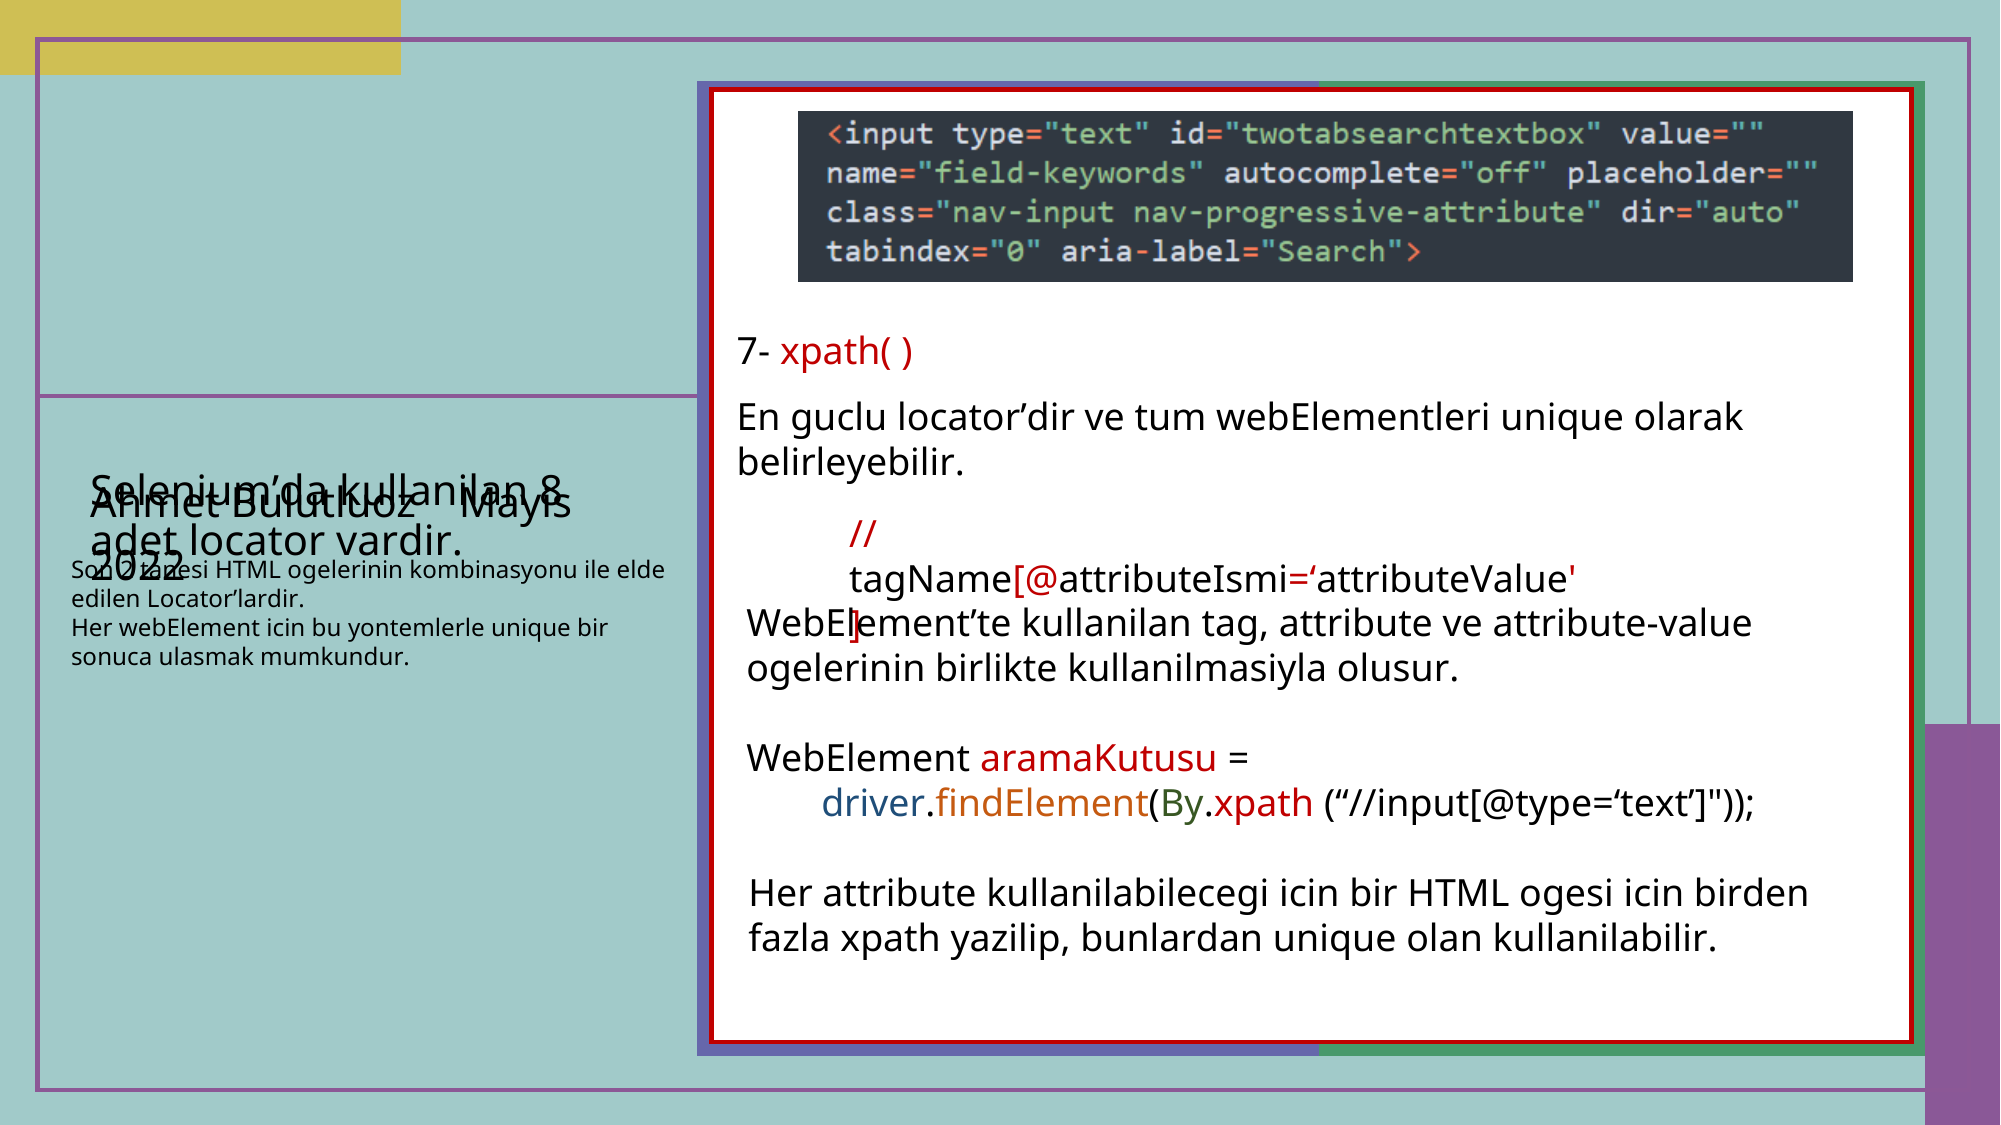

# Locator Yontemleri nelerdir ?
7- xpath( )
En guclu locator’dir ve tum webElementleri unique olarak belirleyebilir.
Selenium’da kullanilan 8 adet locator vardir.
Ahmet Bulutluoz Mayis 2022
//tagName[@attributeIsmi=‘attributeValue']
Son 2 tanesi HTML ogelerinin kombinasyonu ile elde edilen Locator’lardir.
Her webElement icin bu yontemlerle unique bir sonuca ulasmak mumkundur.
WebElement’te kullanilan tag, attribute ve attribute-value ogelerinin birlikte kullanilmasiyla olusur.
WebElement aramaKutusu =
	driver.findElement(By.xpath (“//input[@type=‘text’]"));
Her attribute kullanilabilecegi icin bir HTML ogesi icin birden fazla xpath yazilip, bunlardan unique olan kullanilabilir.